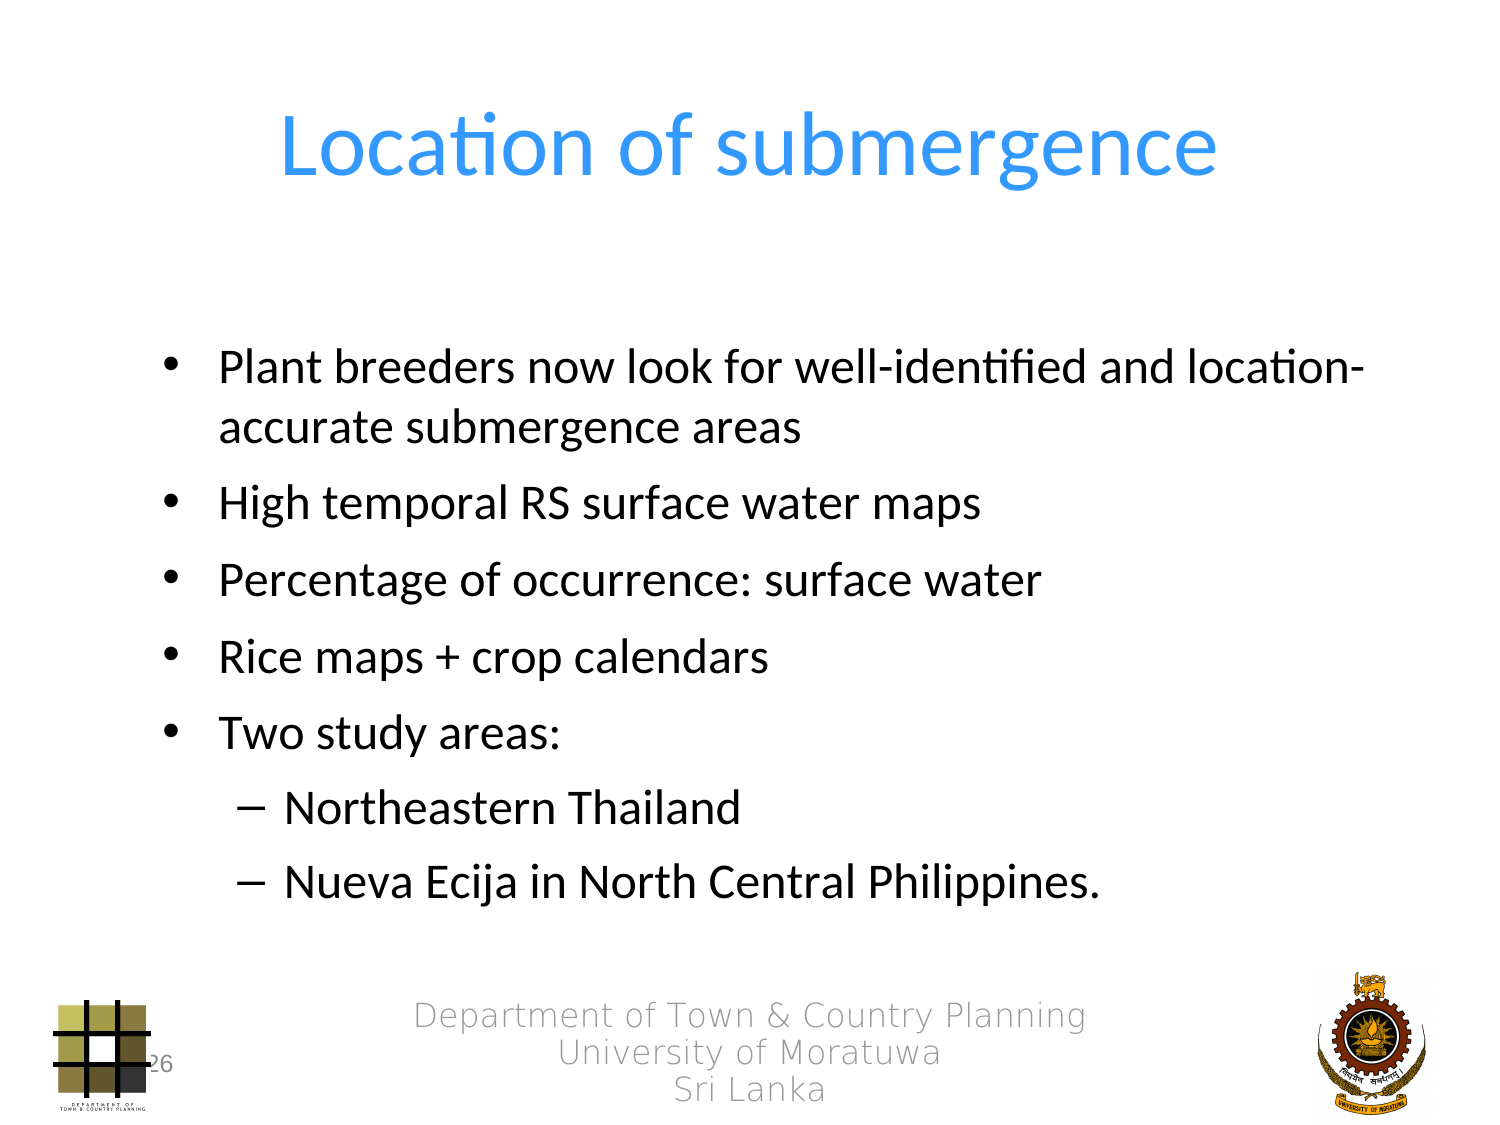

# Location of submergence
Plant breeders now look for well-identified and location-accurate submergence areas
High temporal RS surface water maps
Percentage of occurrence: surface water
Rice maps + crop calendars
Two study areas:
Northeastern Thailand
Nueva Ecija in North Central Philippines.